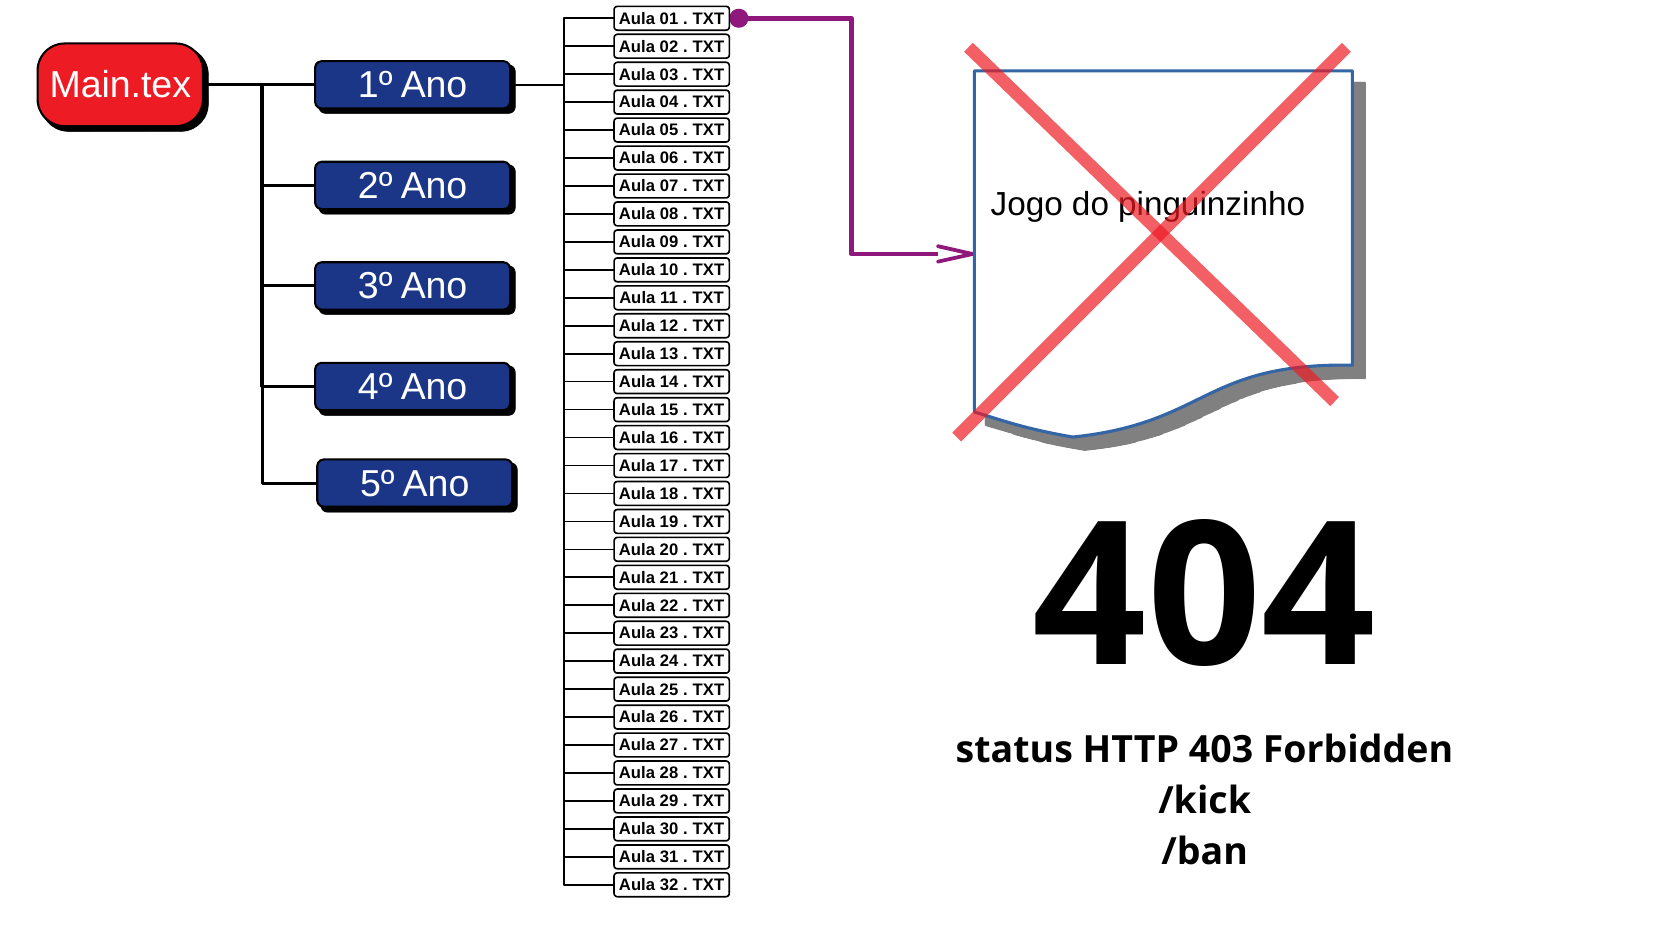

Aula 01 . TXT
Aula 02 . TXT
Main.tex
1º Ano
Aula 03 . TXT
Jogo do pinguinzinho
Aula 04 . TXT
Aula 05 . TXT
Aula 06 . TXT
2º Ano
Aula 07 . TXT
Aula 08 . TXT
Aula 09 . TXT
Aula 10 . TXT
3º Ano
Aula 11 . TXT
Aula 12 . TXT
Aula 13 . TXT
4º Ano
Aula 14 . TXT
Aula 15 . TXT
Aula 16 . TXT
404
status HTTP 403 Forbidden
/kick
/ban
Aula 17 . TXT
5º Ano
Aula 18 . TXT
Aula 19 . TXT
Aula 20 . TXT
Aula 21 . TXT
Aula 22 . TXT
Aula 23 . TXT
Aula 24 . TXT
Aula 25 . TXT
Aula 26 . TXT
Aula 27 . TXT
Aula 28 . TXT
Aula 29 . TXT
Aula 30 . TXT
Aula 31 . TXT
Aula 32 . TXT